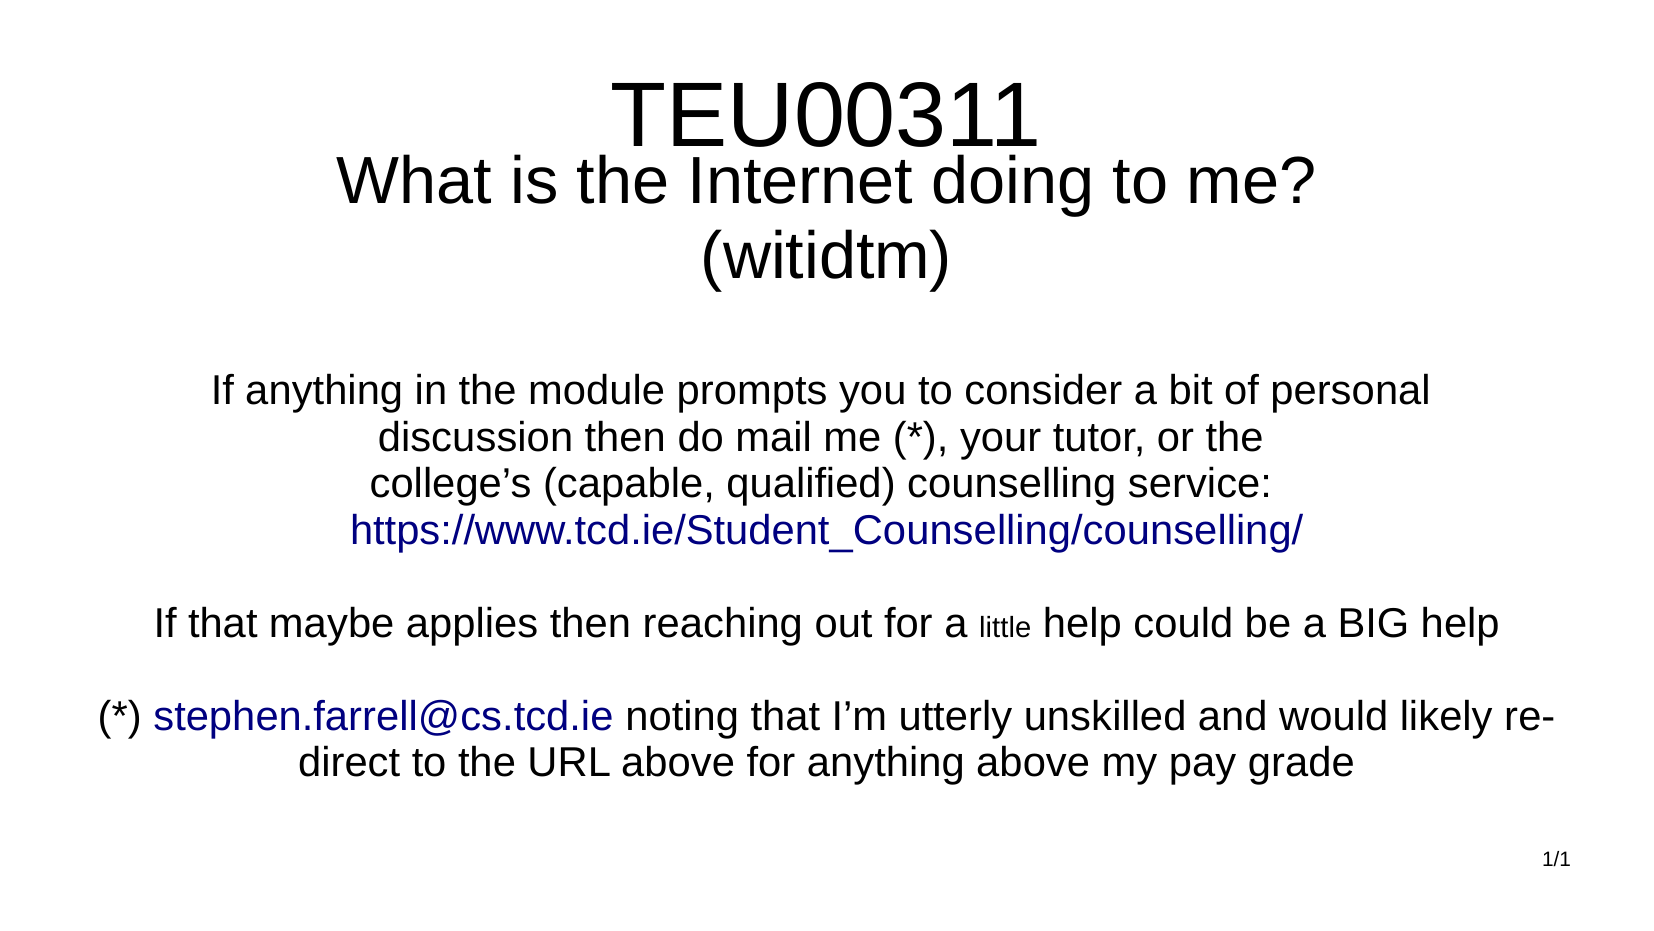

# TEU00311
What is the Internet doing to me?
(witidtm)
If anything in the module prompts you to consider a bit of personal
discussion then do mail me (*), your tutor, or the
college’s (capable, qualified) counselling service:
https://www.tcd.ie/Student_Counselling/counselling/
If that maybe applies then reaching out for a little help could be a BIG help
(*) stephen.farrell@cs.tcd.ie noting that I’m utterly unskilled and would likely re-direct to the URL above for anything above my pay grade
1